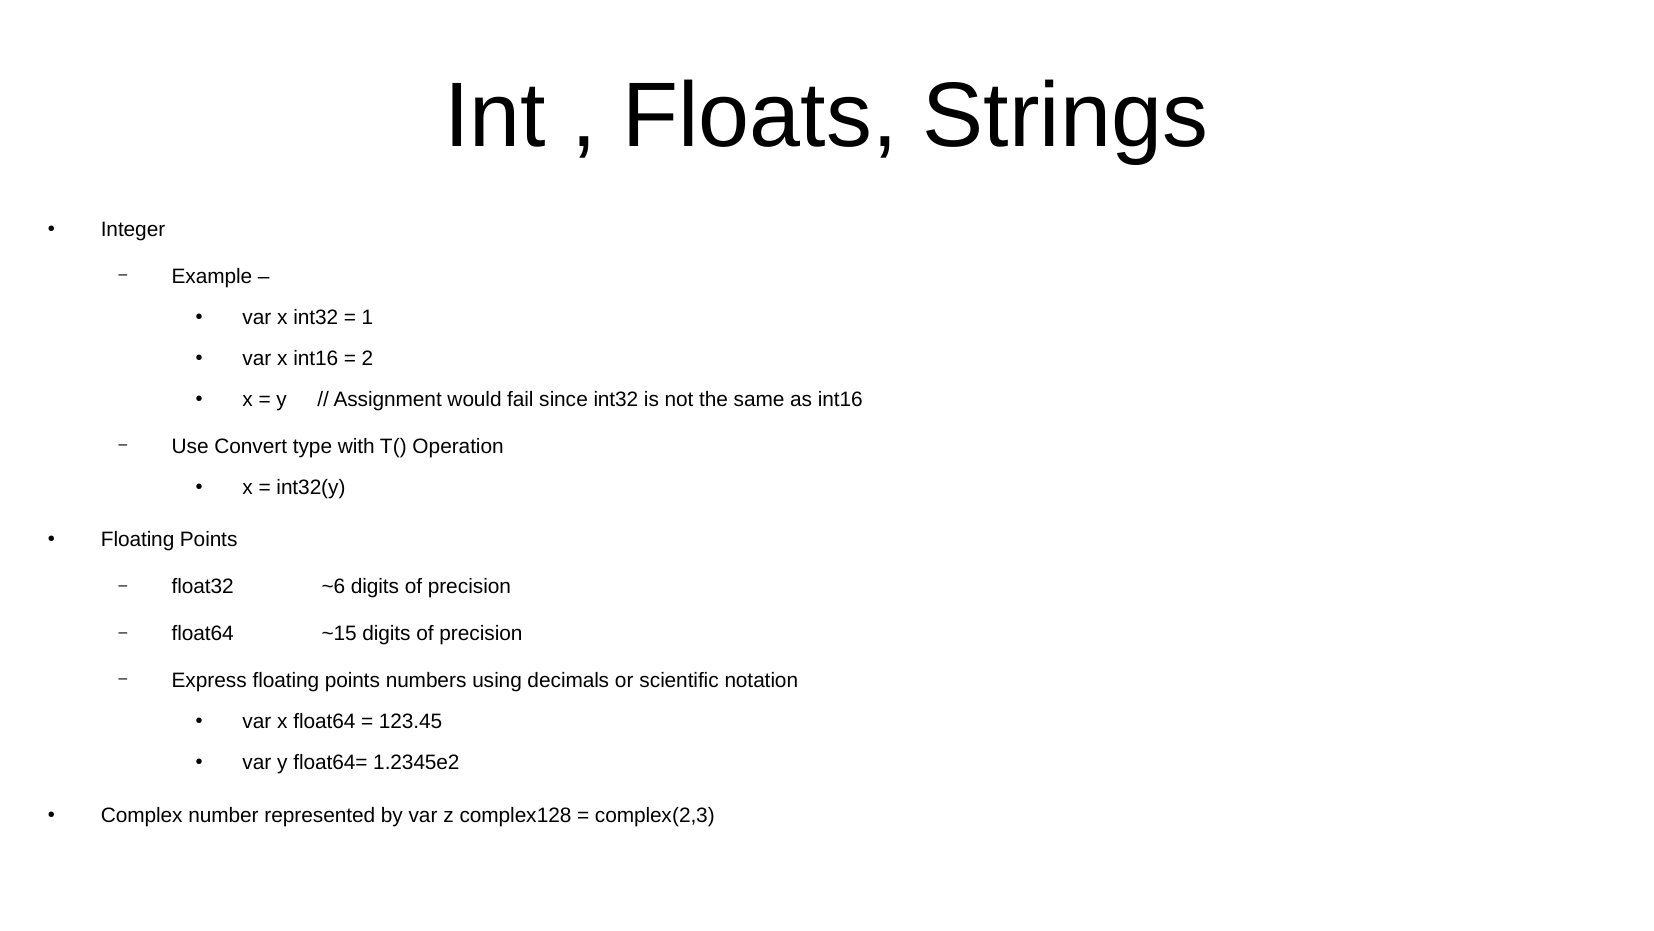

# Int , Floats, Strings
Integer
Example –
var x int32 = 1
var x int16 = 2
x = y 	// Assignment would fail since int32 is not the same as int16
Use Convert type with T() Operation
x = int32(y)
Floating Points
float32 		~6 digits of precision
float64		~15 digits of precision
Express floating points numbers using decimals or scientific notation
var x float64 = 123.45
var y float64= 1.2345e2
Complex number represented by var z complex128 = complex(2,3)